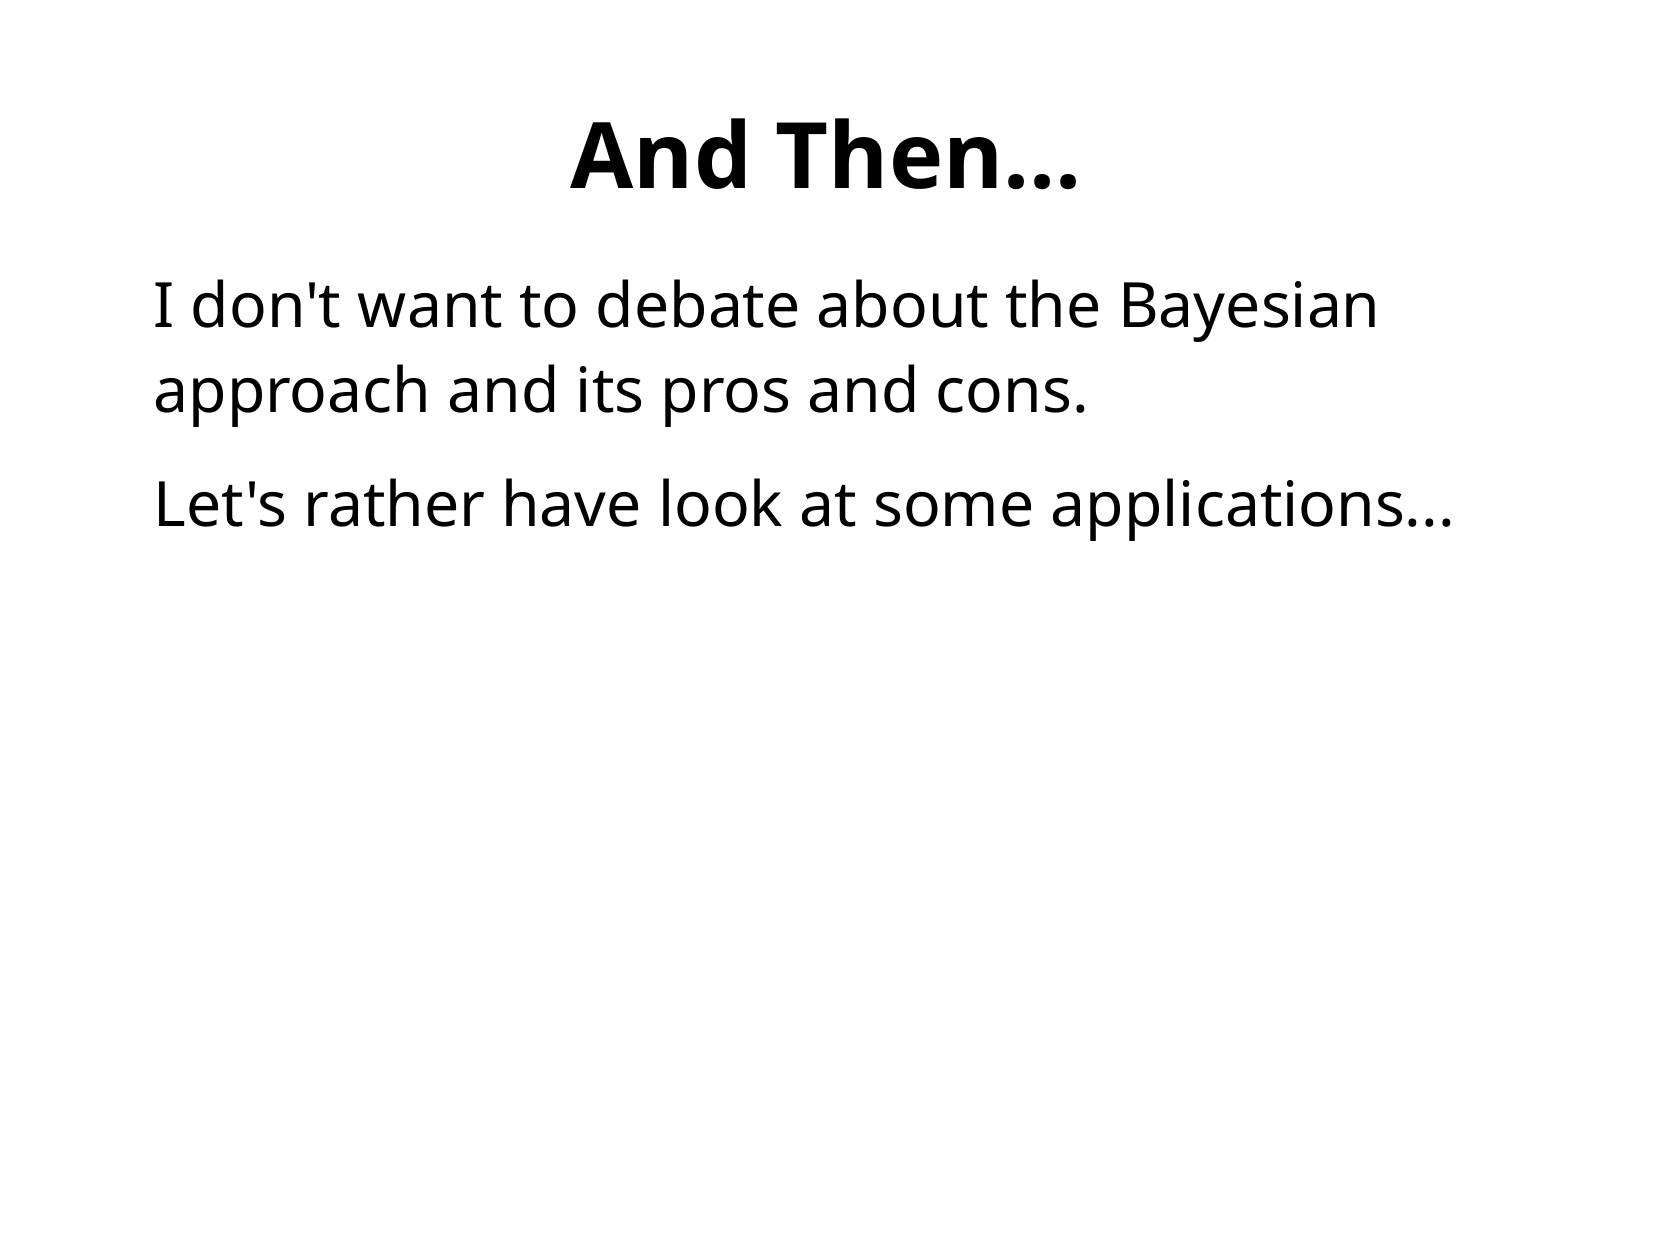

# And Then...
I don't want to debate about the Bayesian approach and its pros and cons.
Let's rather have look at some applications...